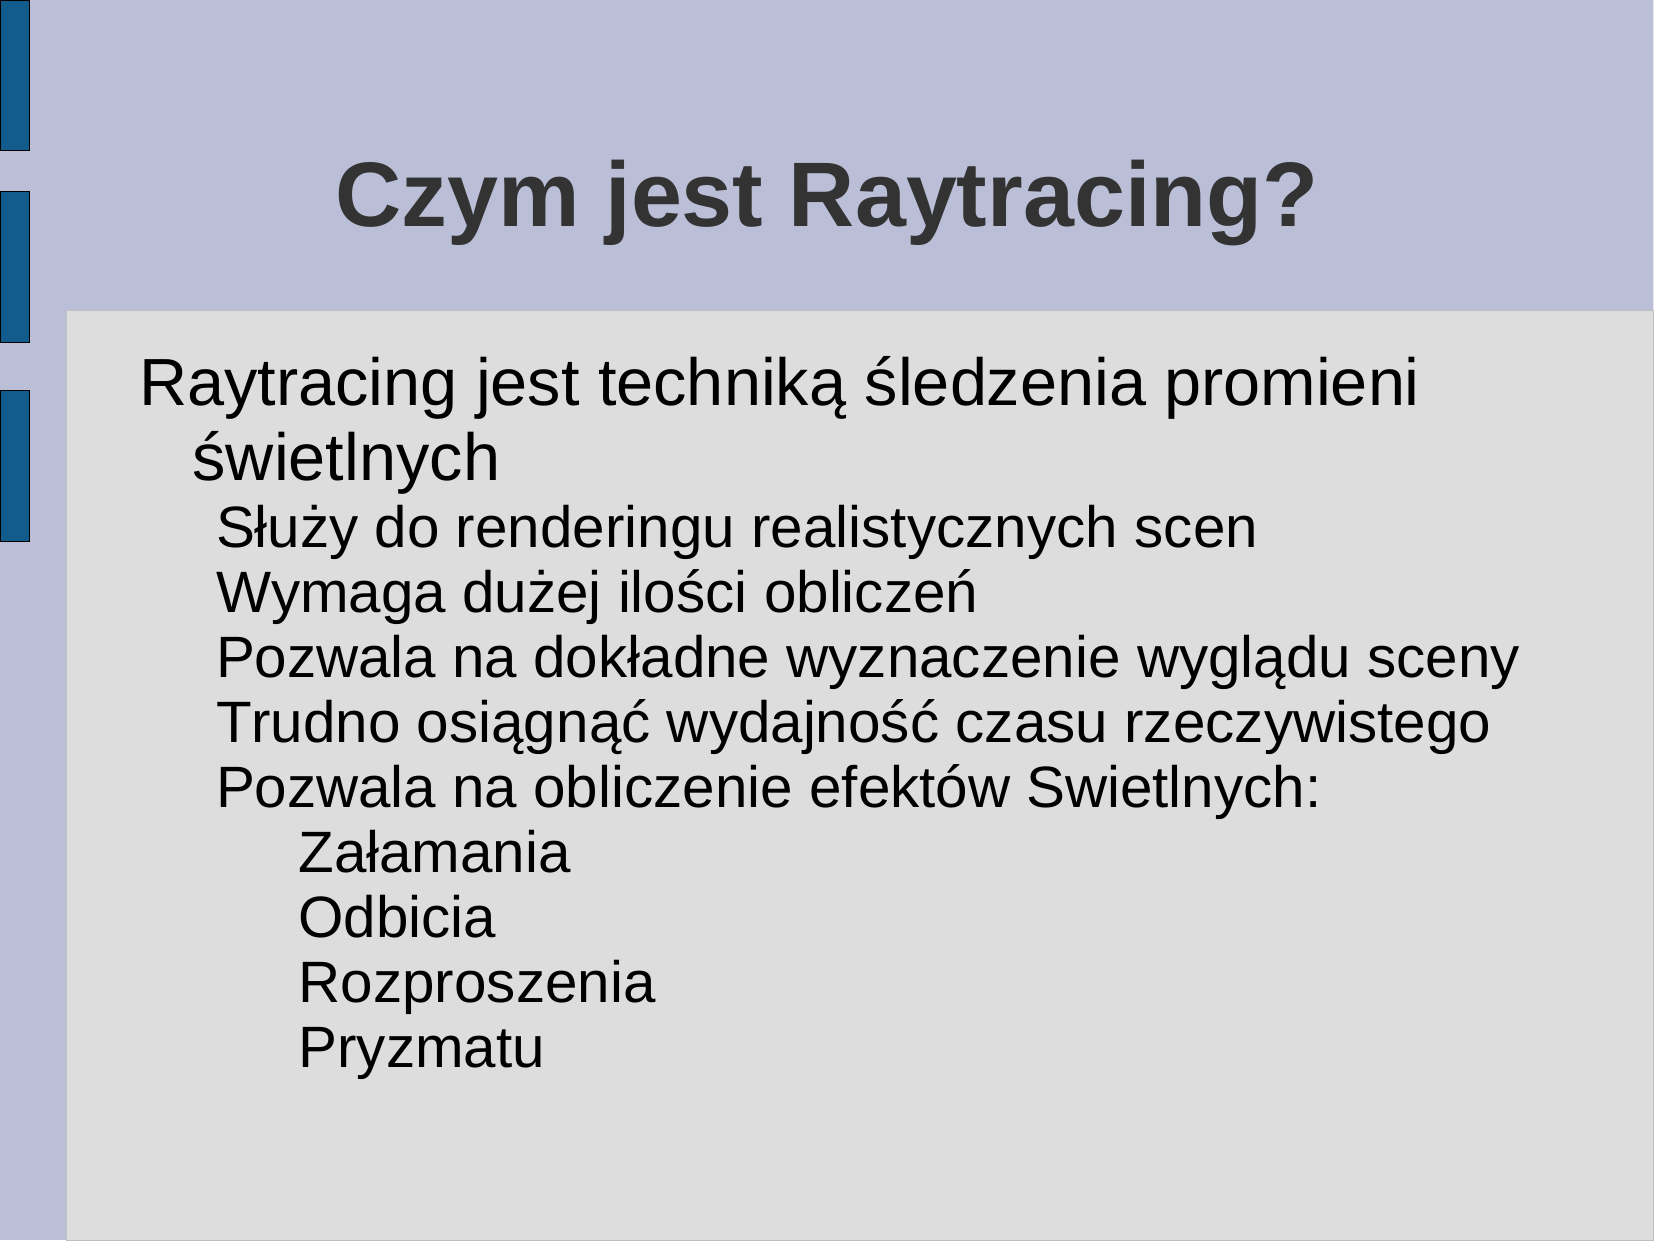

# Czym jest Raytracing?
Raytracing jest techniką śledzenia promieni świetlnych
Służy do renderingu realistycznych scen
Wymaga dużej ilości obliczeń
Pozwala na dokładne wyznaczenie wyglądu sceny
Trudno osiągnąć wydajność czasu rzeczywistego
Pozwala na obliczenie efektów Swietlnych:
Załamania
Odbicia
Rozproszenia
Pryzmatu